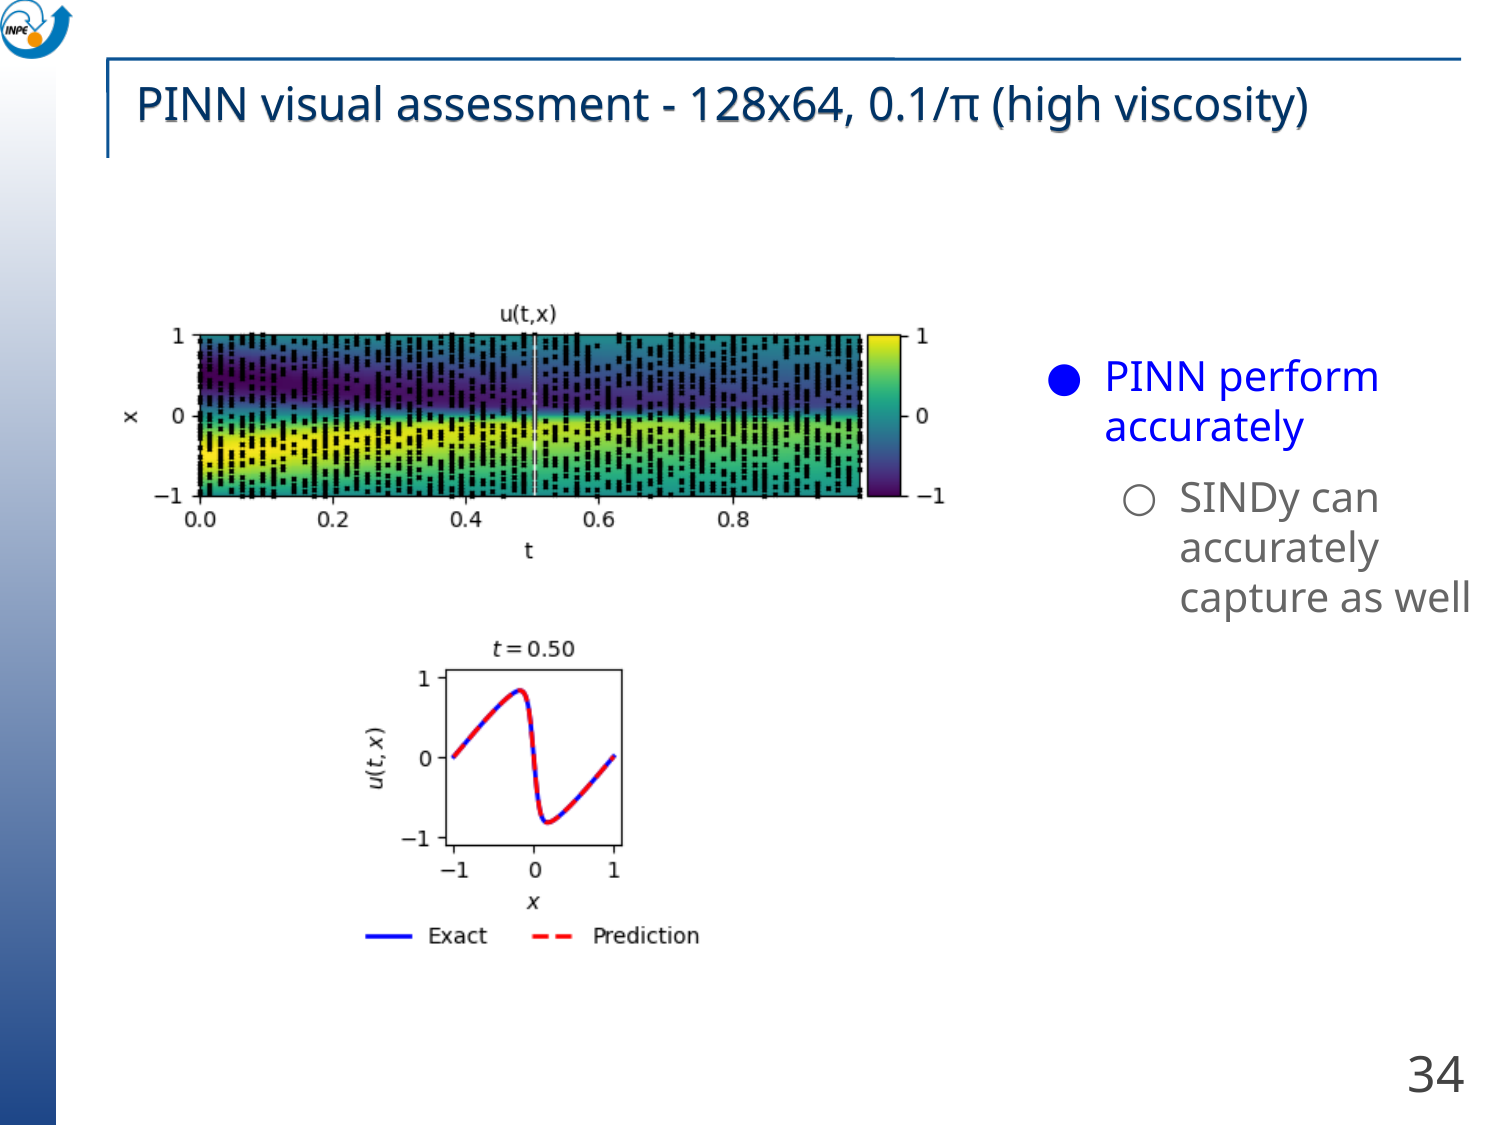

# PINN visual assessment - 128x64, 0.1/π (high viscosity)
PINN perform accurately
SINDy can accurately capture as well